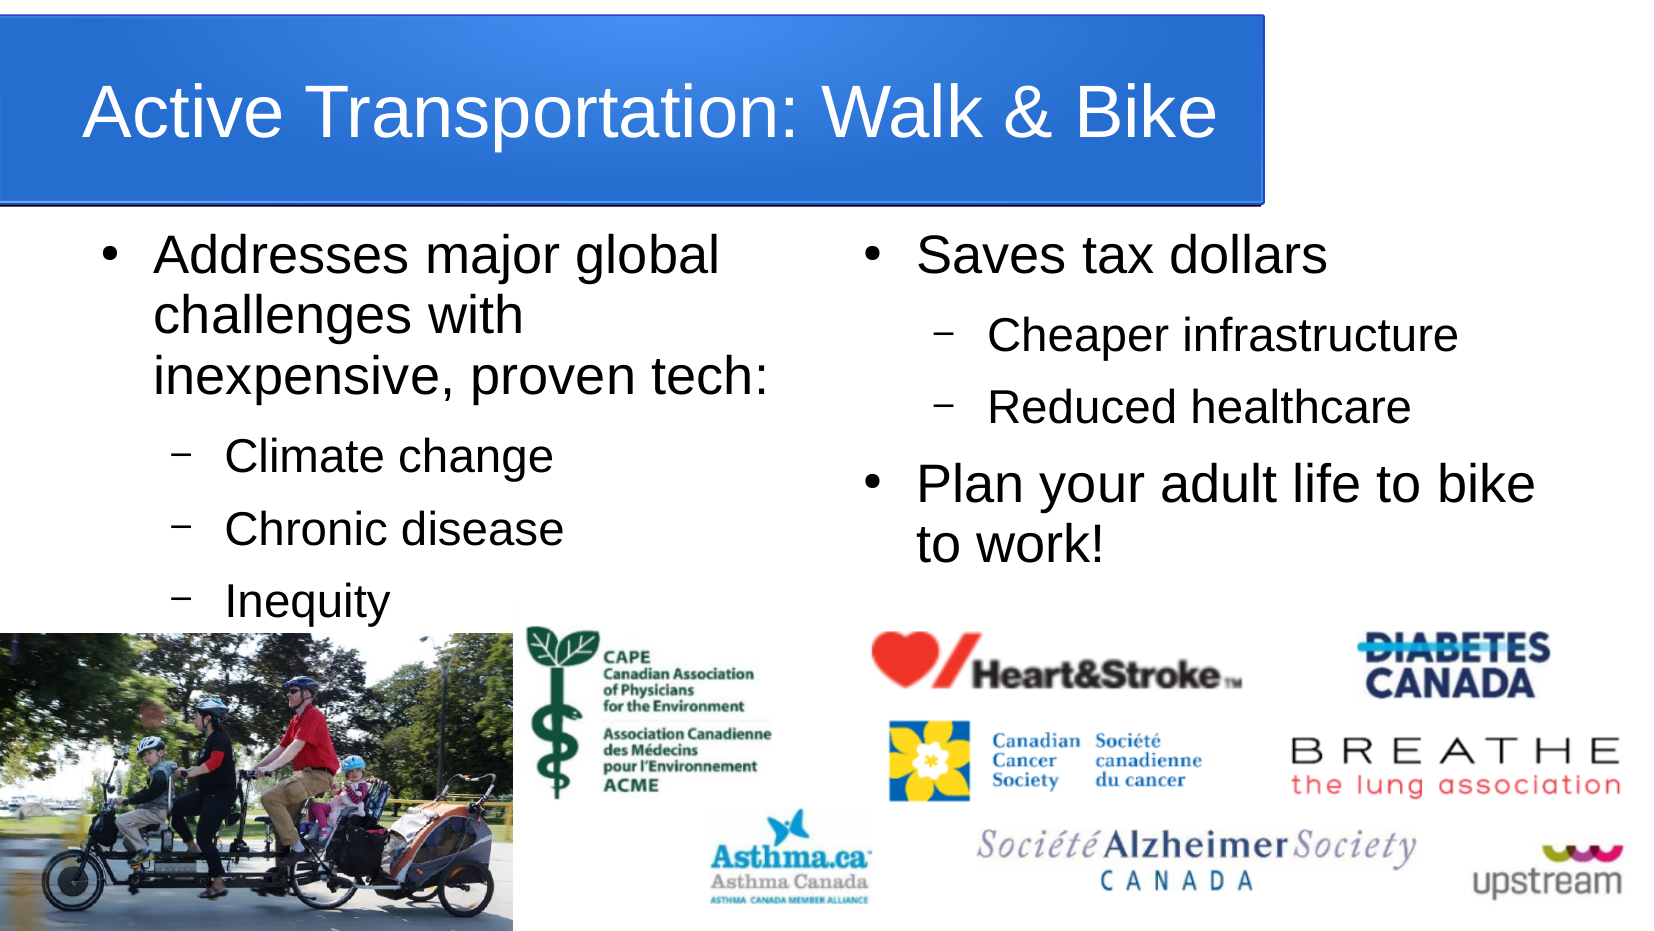

# Active Transportation: Walk & Bike
Addresses major global challenges with inexpensive, proven tech:
Climate change
Chronic disease
Inequity
Saves tax dollars
Cheaper infrastructure
Reduced healthcare
Plan your adult life to bike to work!